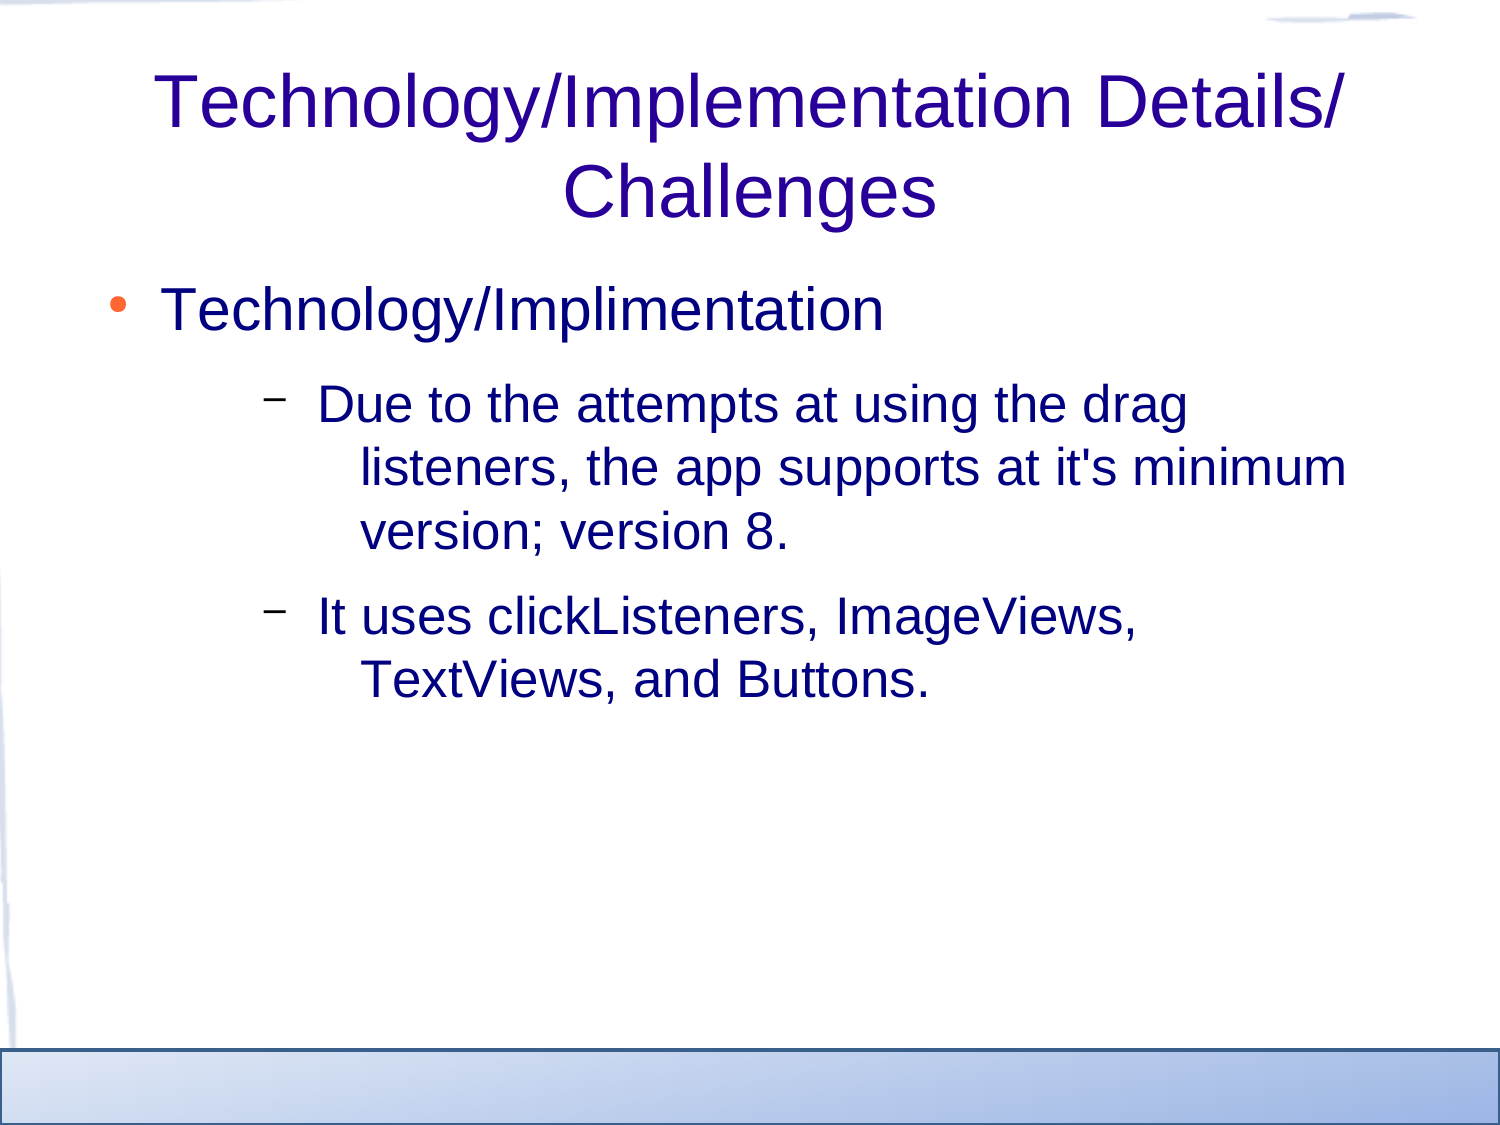

# Technology/Implementation Details/ Challenges
Technology/Implimentation
Due to the attempts at using the drag listeners, the app supports at it's minimum version; version 8.
It uses clickListeners, ImageViews, TextViews, and Buttons.